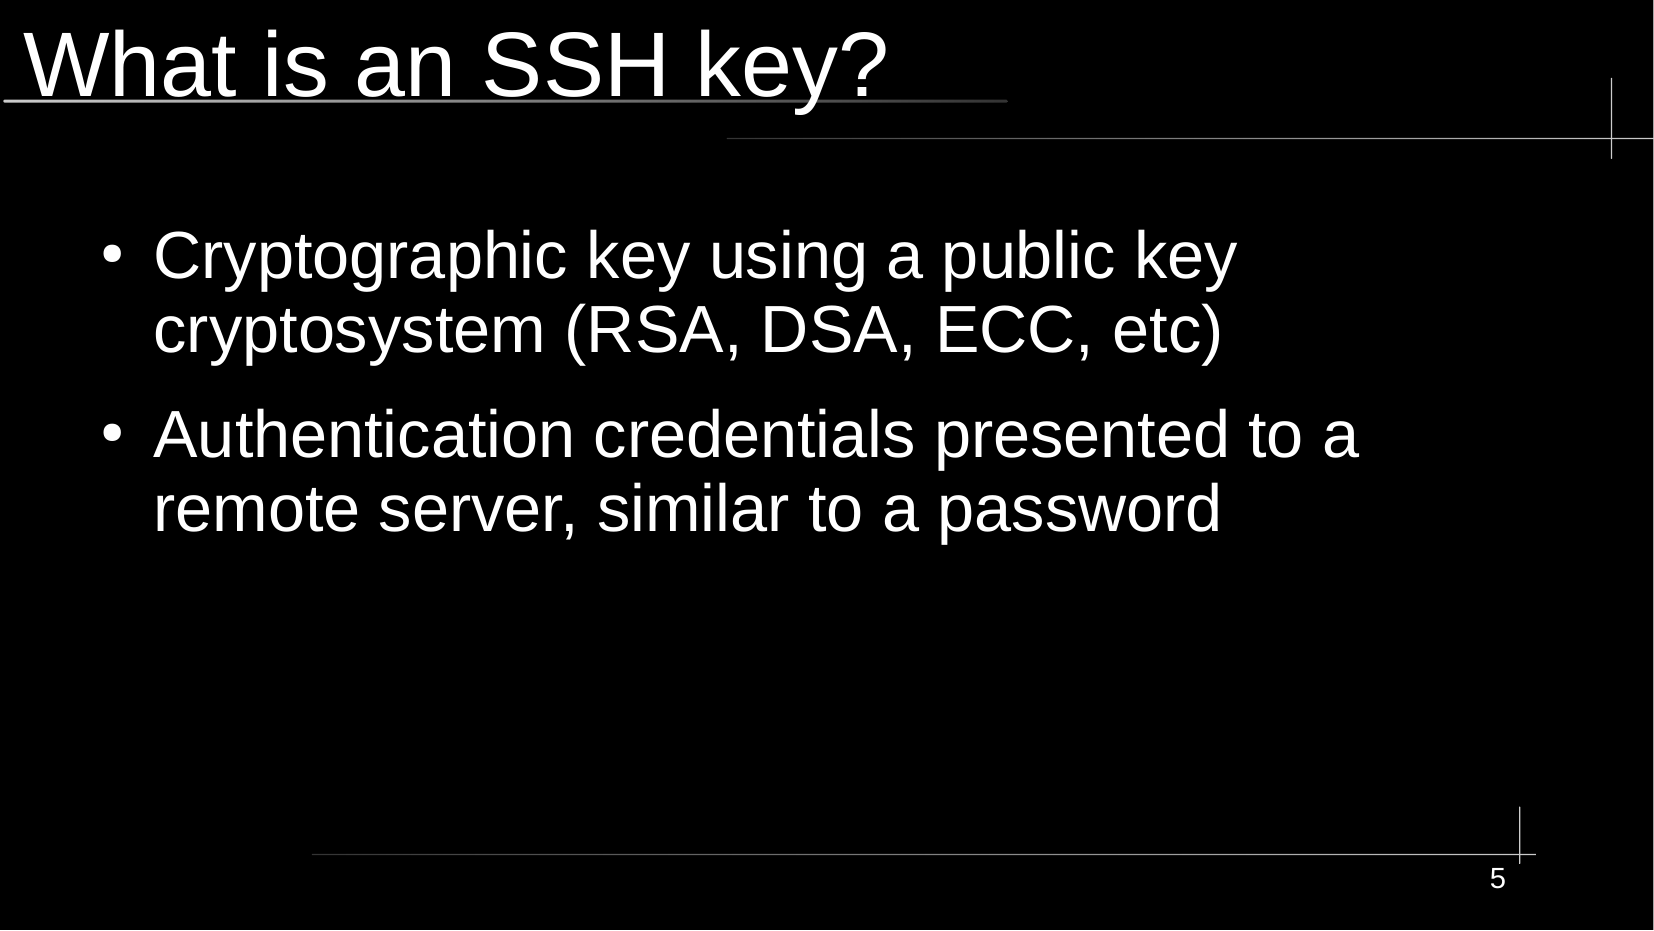

# What is an SSH key?
Cryptographic key using a public key cryptosystem (RSA, DSA, ECC, etc)
Authentication credentials presented to a remote server, similar to a password
5